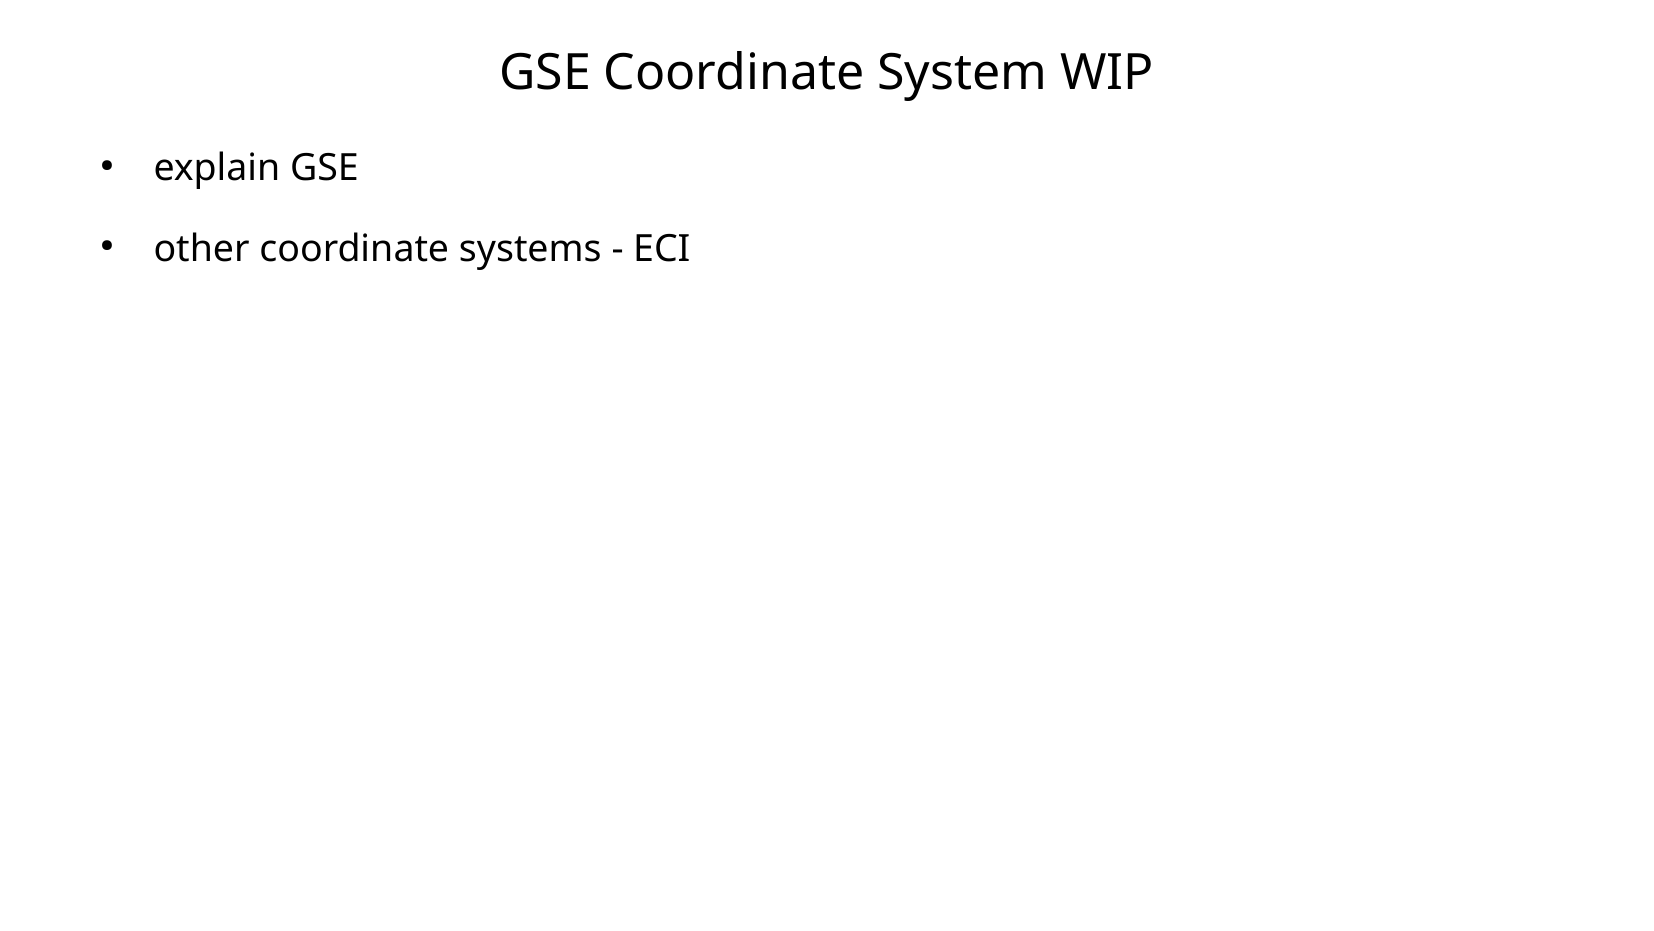

# GSE Coordinate System WIP
explain GSE
other coordinate systems - ECI